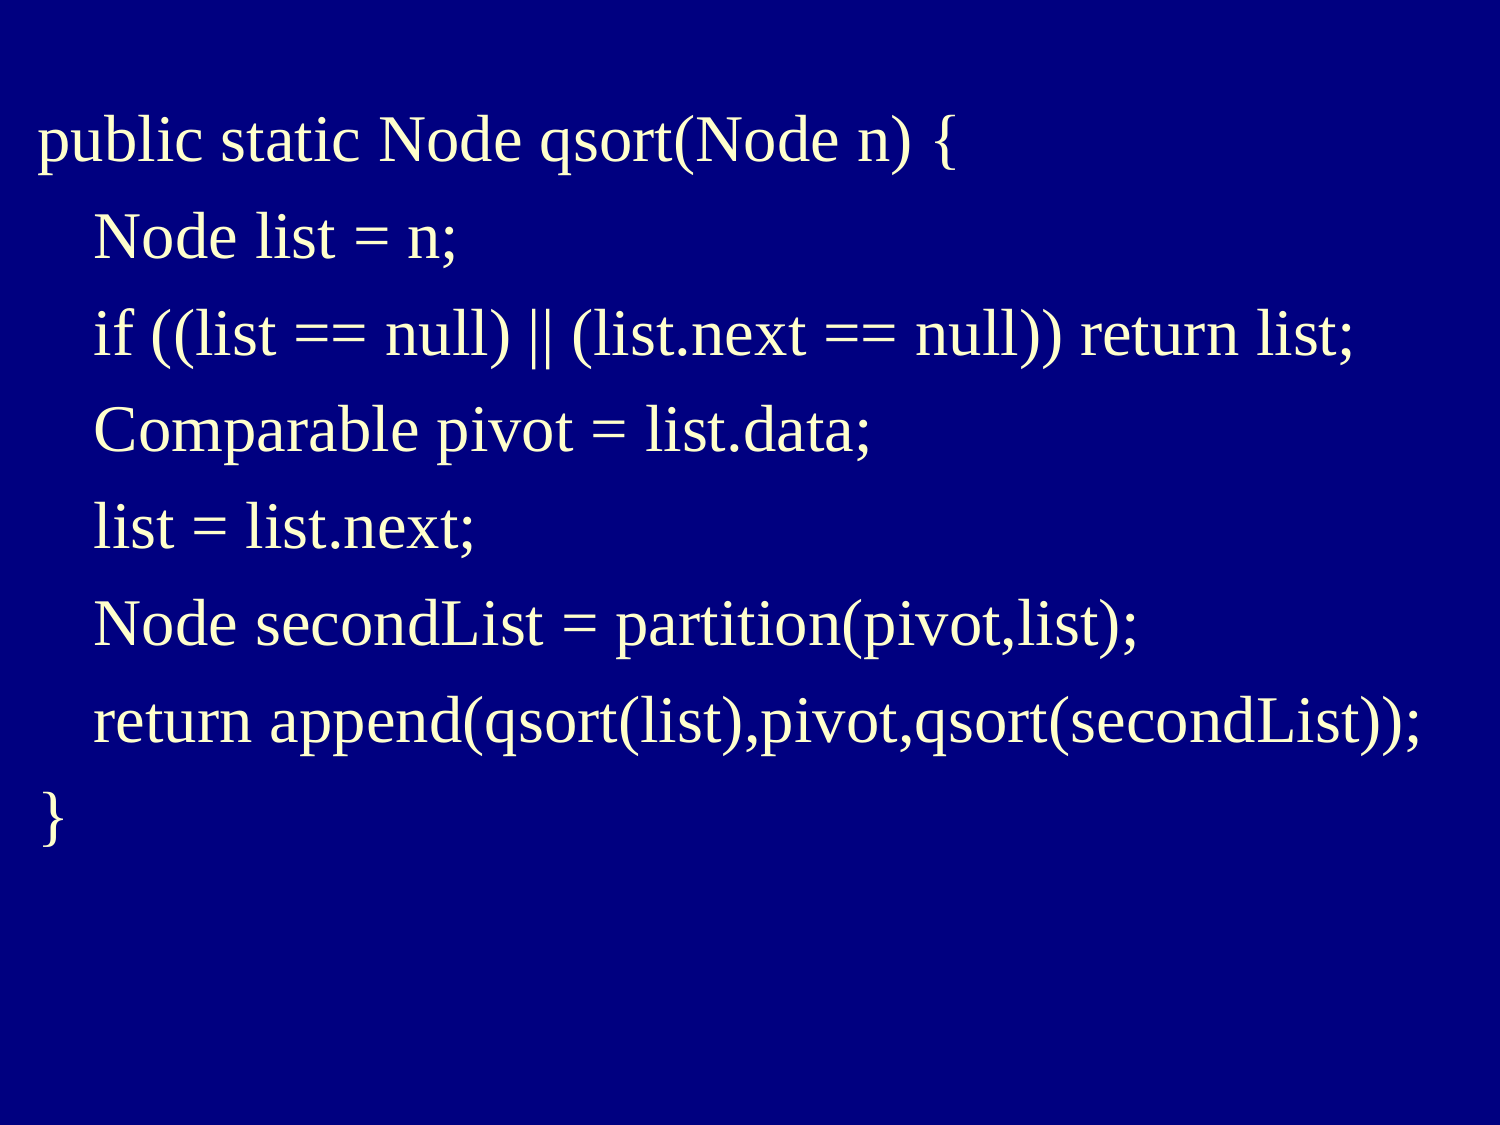

# public static Node qsort(Node n) {
	Node list = n;
	if ((list == null) || (list.next == null)) return list;
	Comparable pivot = list.data;
	list = list.next;
	Node secondList = partition(pivot,list);
	return append(qsort(list),pivot,qsort(secondList));
}